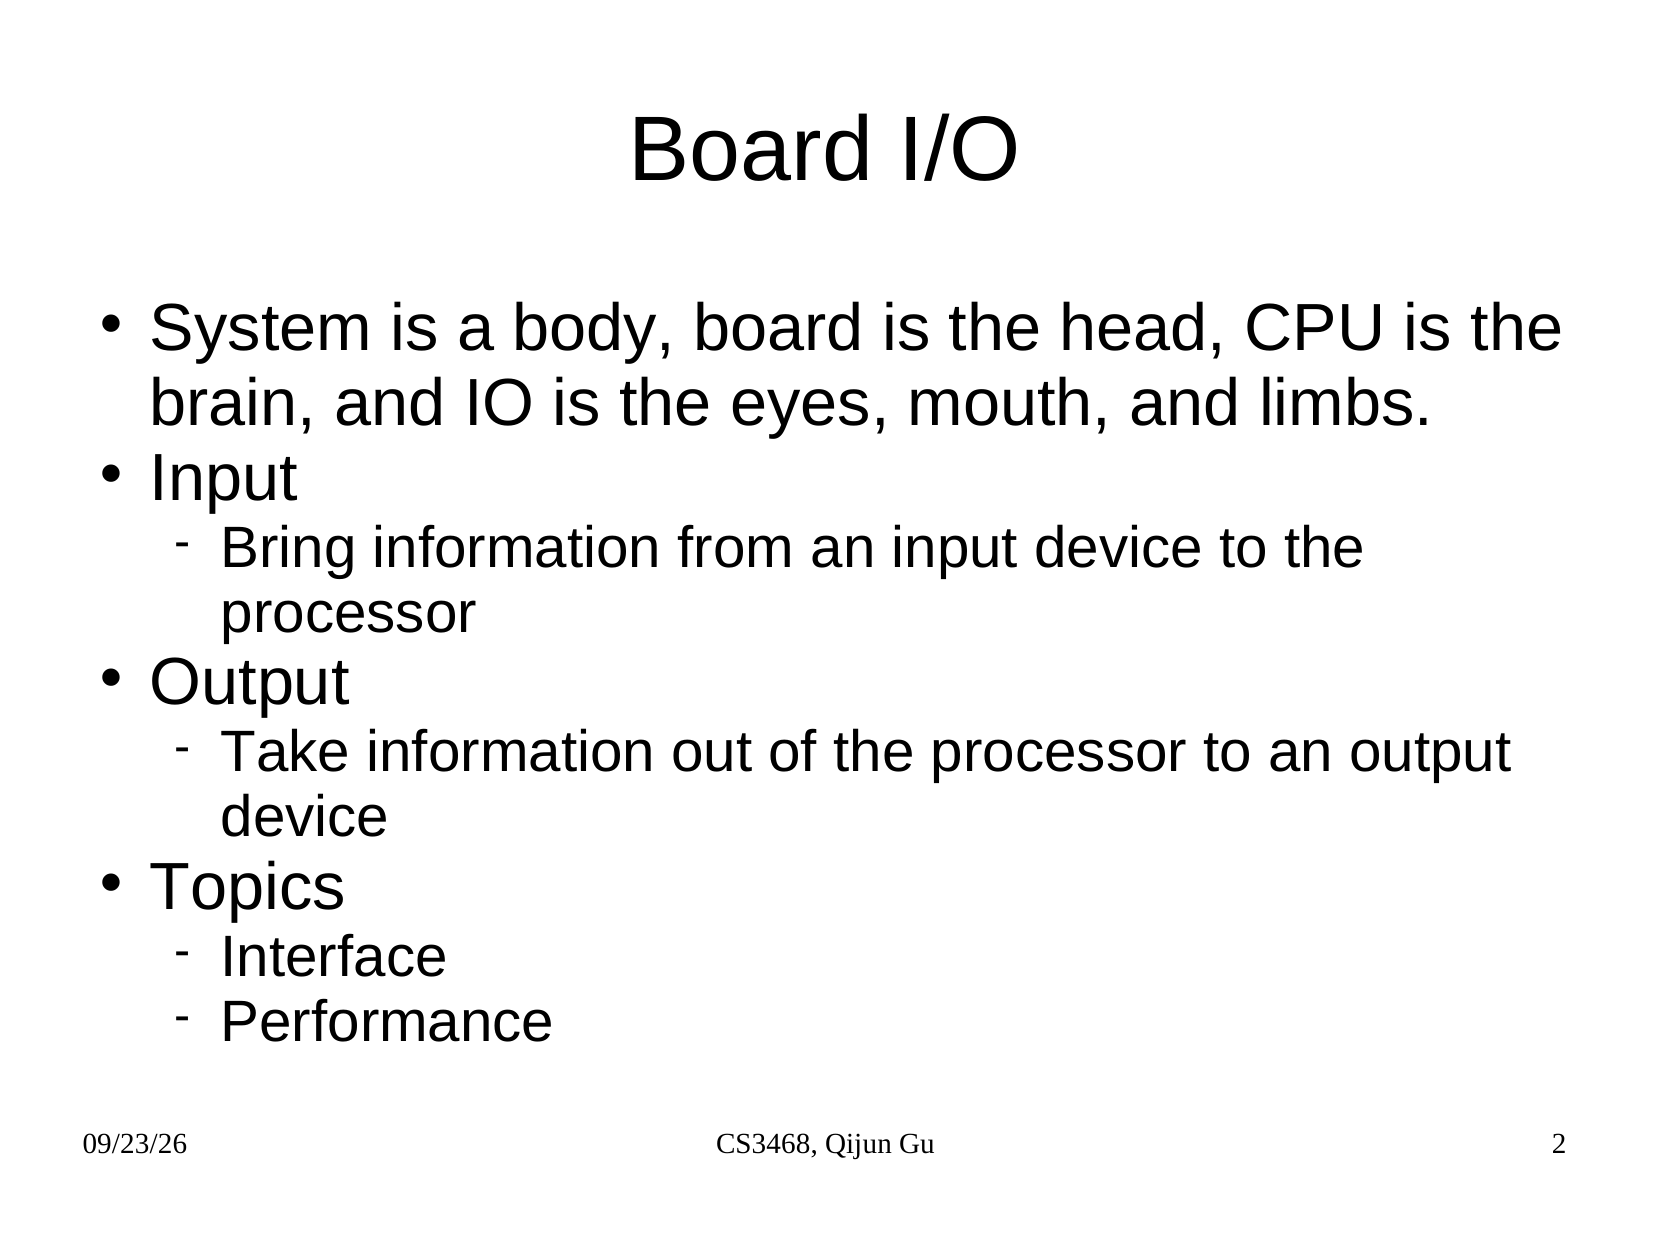

# Board I/O
System is a body, board is the head, CPU is the brain, and IO is the eyes, mouth, and limbs.
Input
Bring information from an input device to the processor
Output
Take information out of the processor to an output device
Topics
Interface
Performance
CS3468, Qijun Gu
2